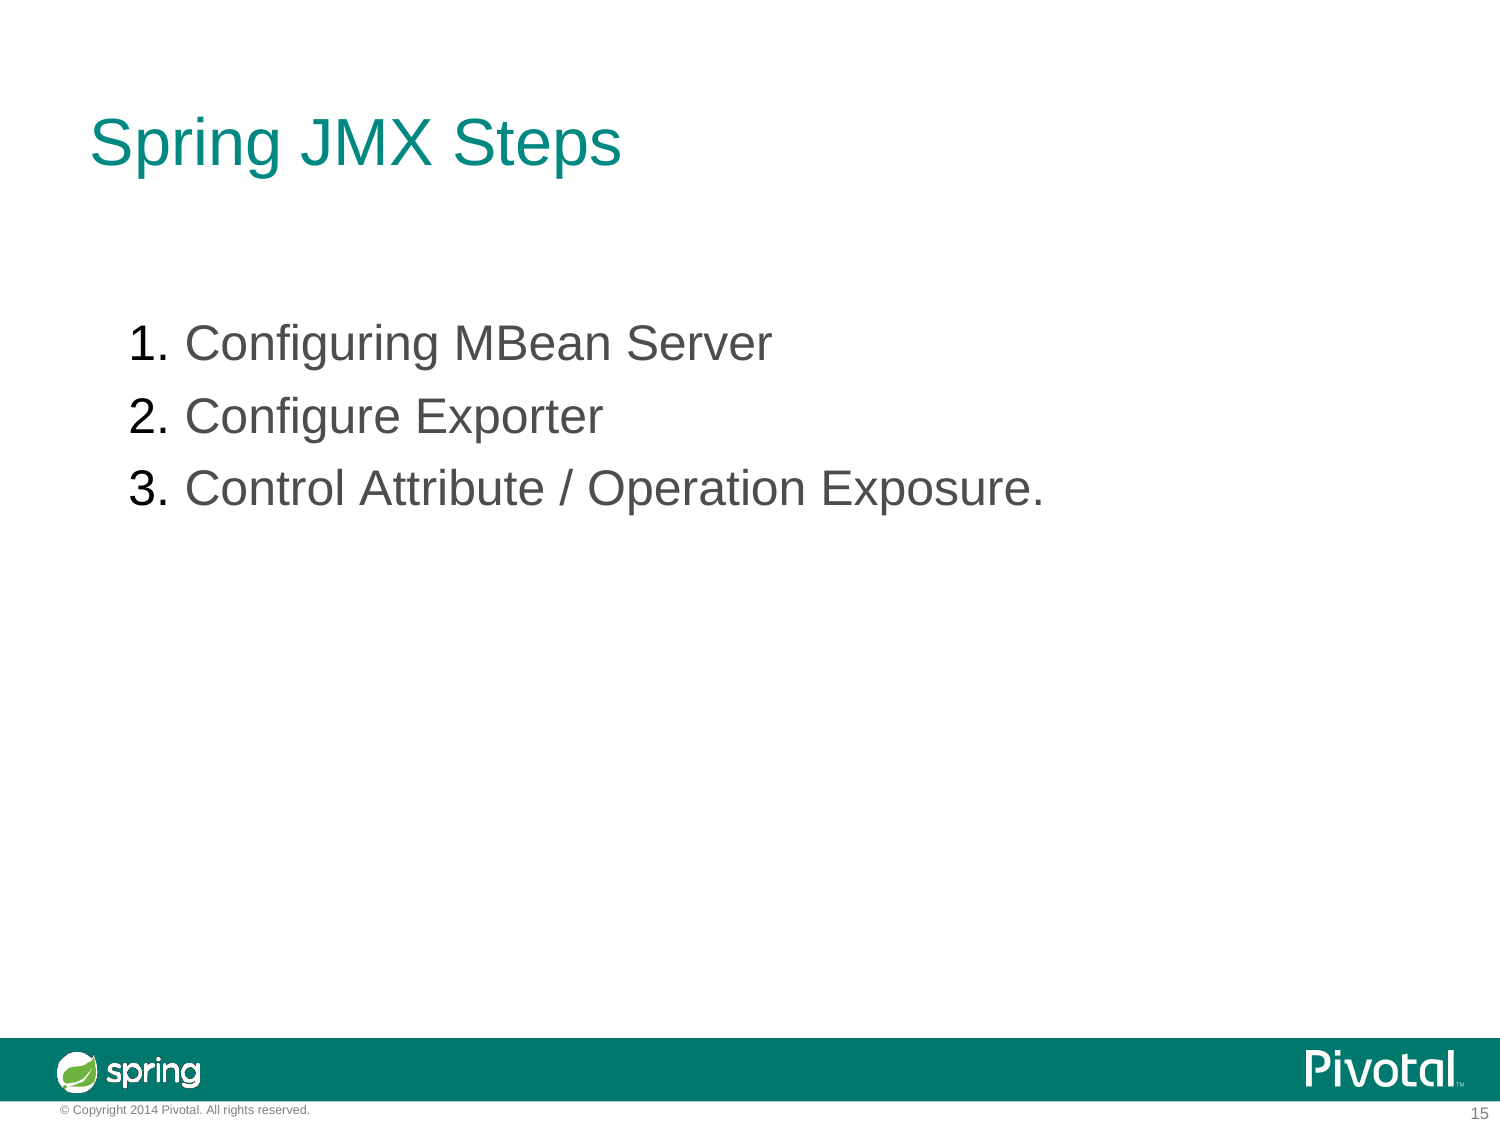

# Spring JMX Steps
Configuring MBean Server
Configure Exporter
Control Attribute / Operation Exposure.